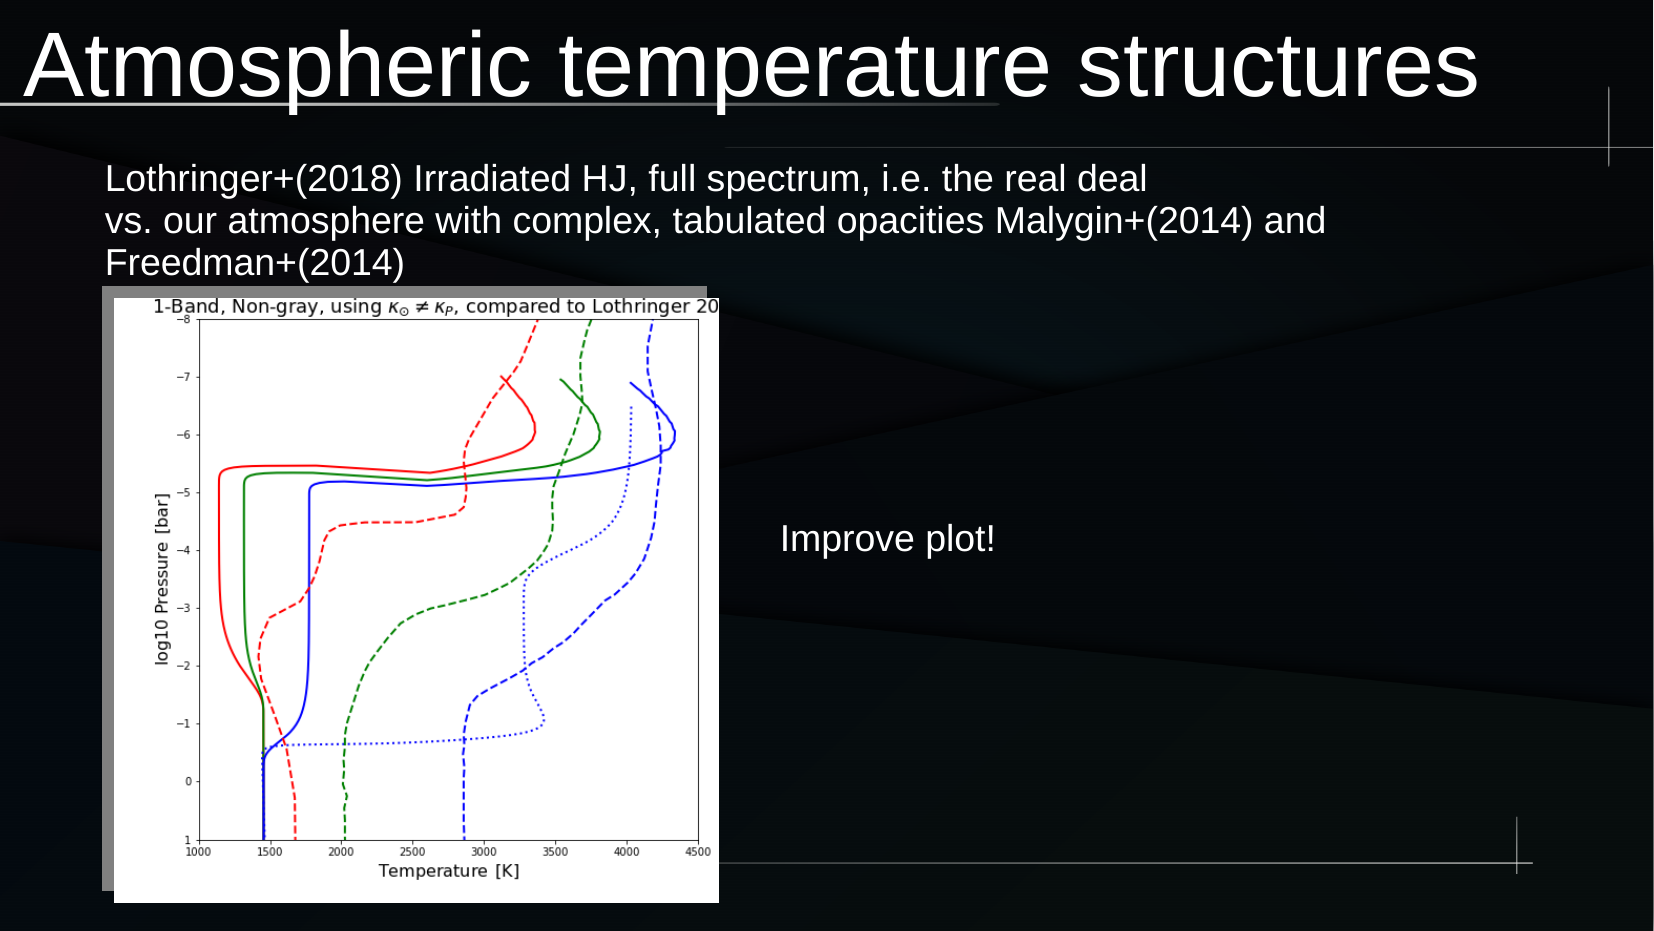

# Atmospheric temperature structures
Lothringer+(2018) Irradiated HJ, full spectrum, i.e. the real deal
vs. our atmosphere with complex, tabulated opacities Malygin+(2014) and Freedman+(2014)
Improve plot!